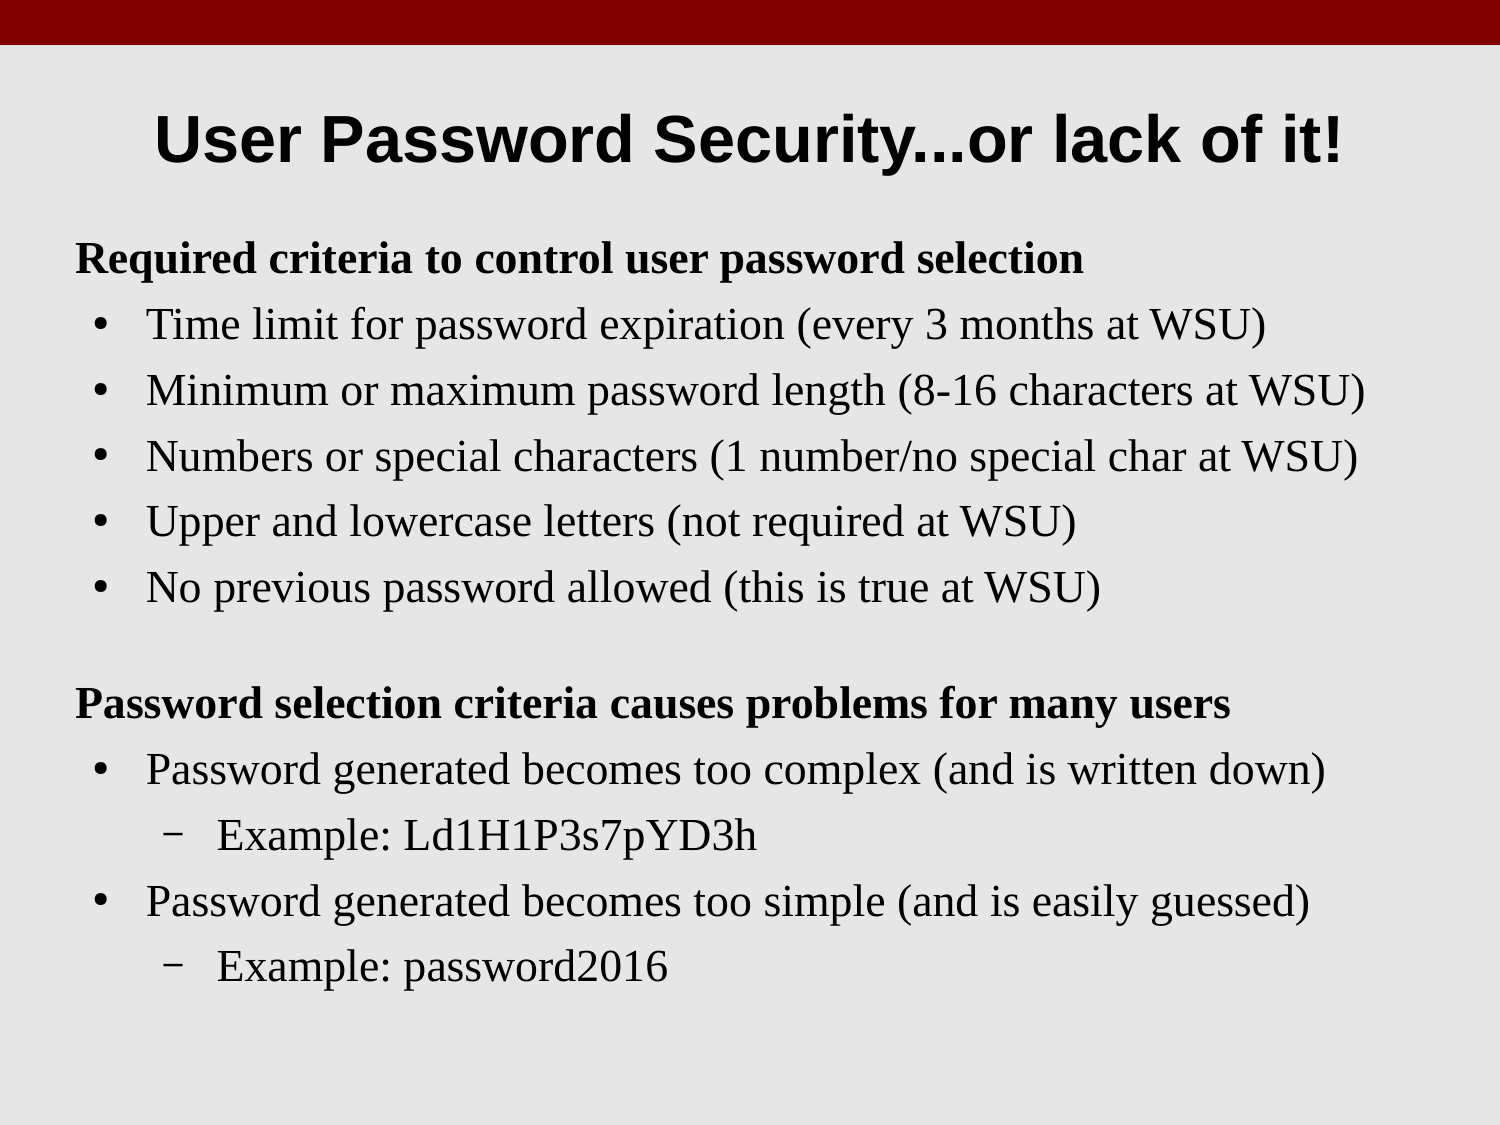

# User Password Security...or lack of it!
Required criteria to control user password selection
Time limit for password expiration (every 3 months at WSU)
Minimum or maximum password length (8-16 characters at WSU)
Numbers or special characters (1 number/no special char at WSU)
Upper and lowercase letters (not required at WSU)
No previous password allowed (this is true at WSU)
Password selection criteria causes problems for many users
Password generated becomes too complex (and is written down)
Example: Ld1H1P3s7pYD3h
Password generated becomes too simple (and is easily guessed)
Example: password2016